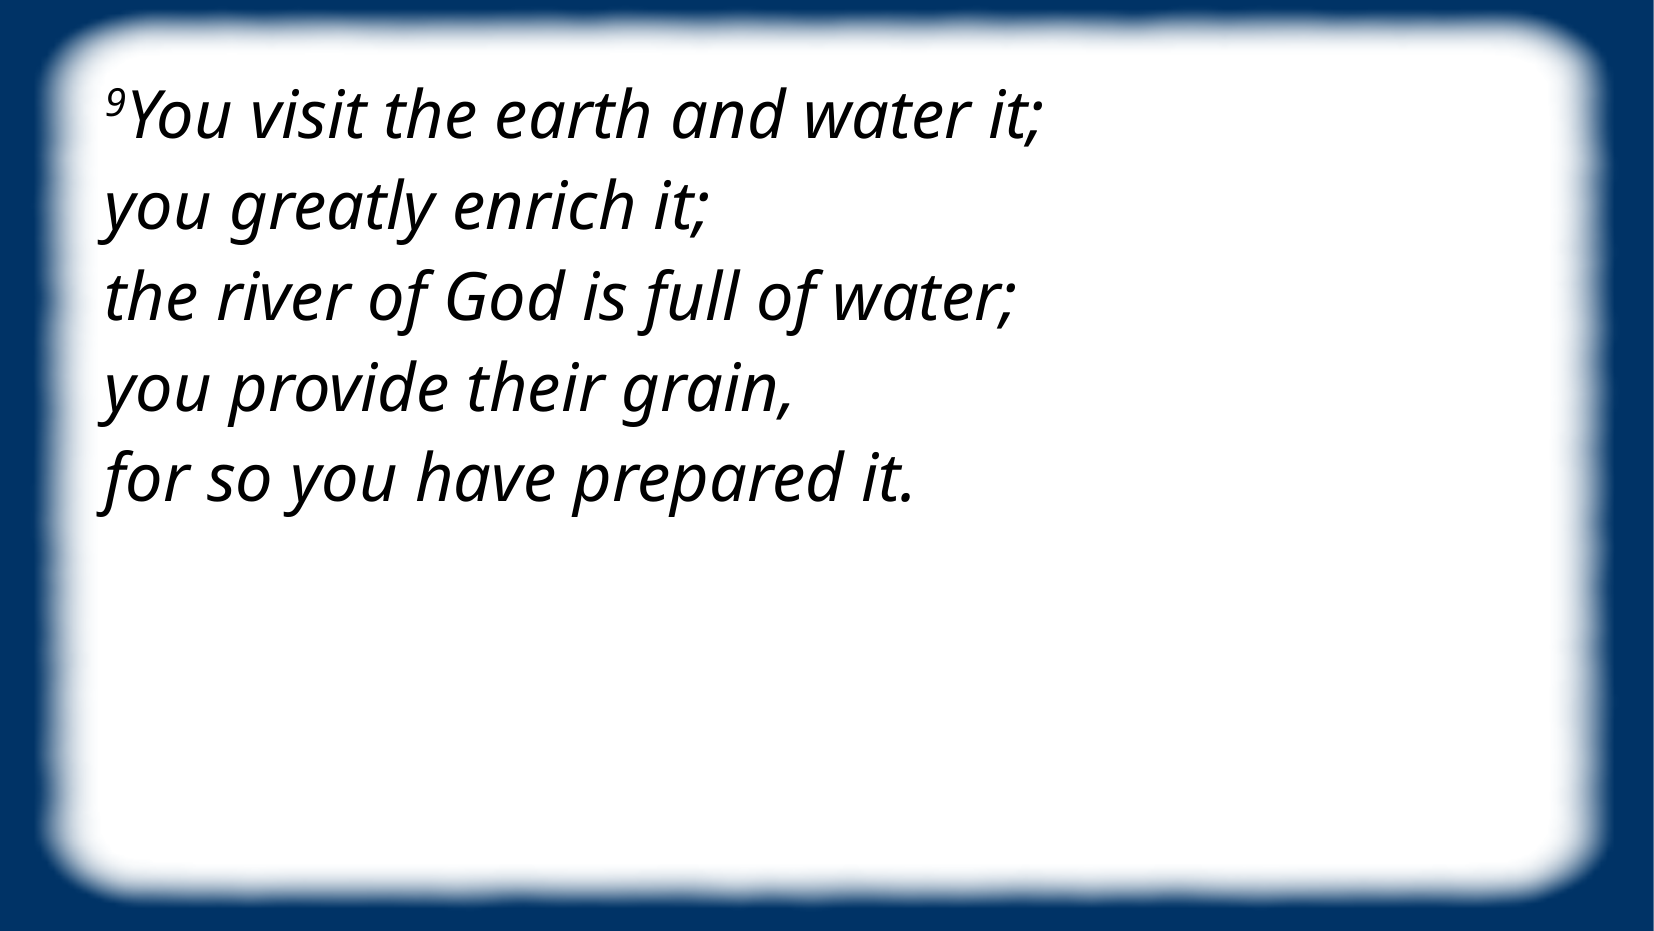

9You visit the earth and water it;
you greatly enrich it;
the river of God is full of water;
you provide their grain,
for so you have prepared it.